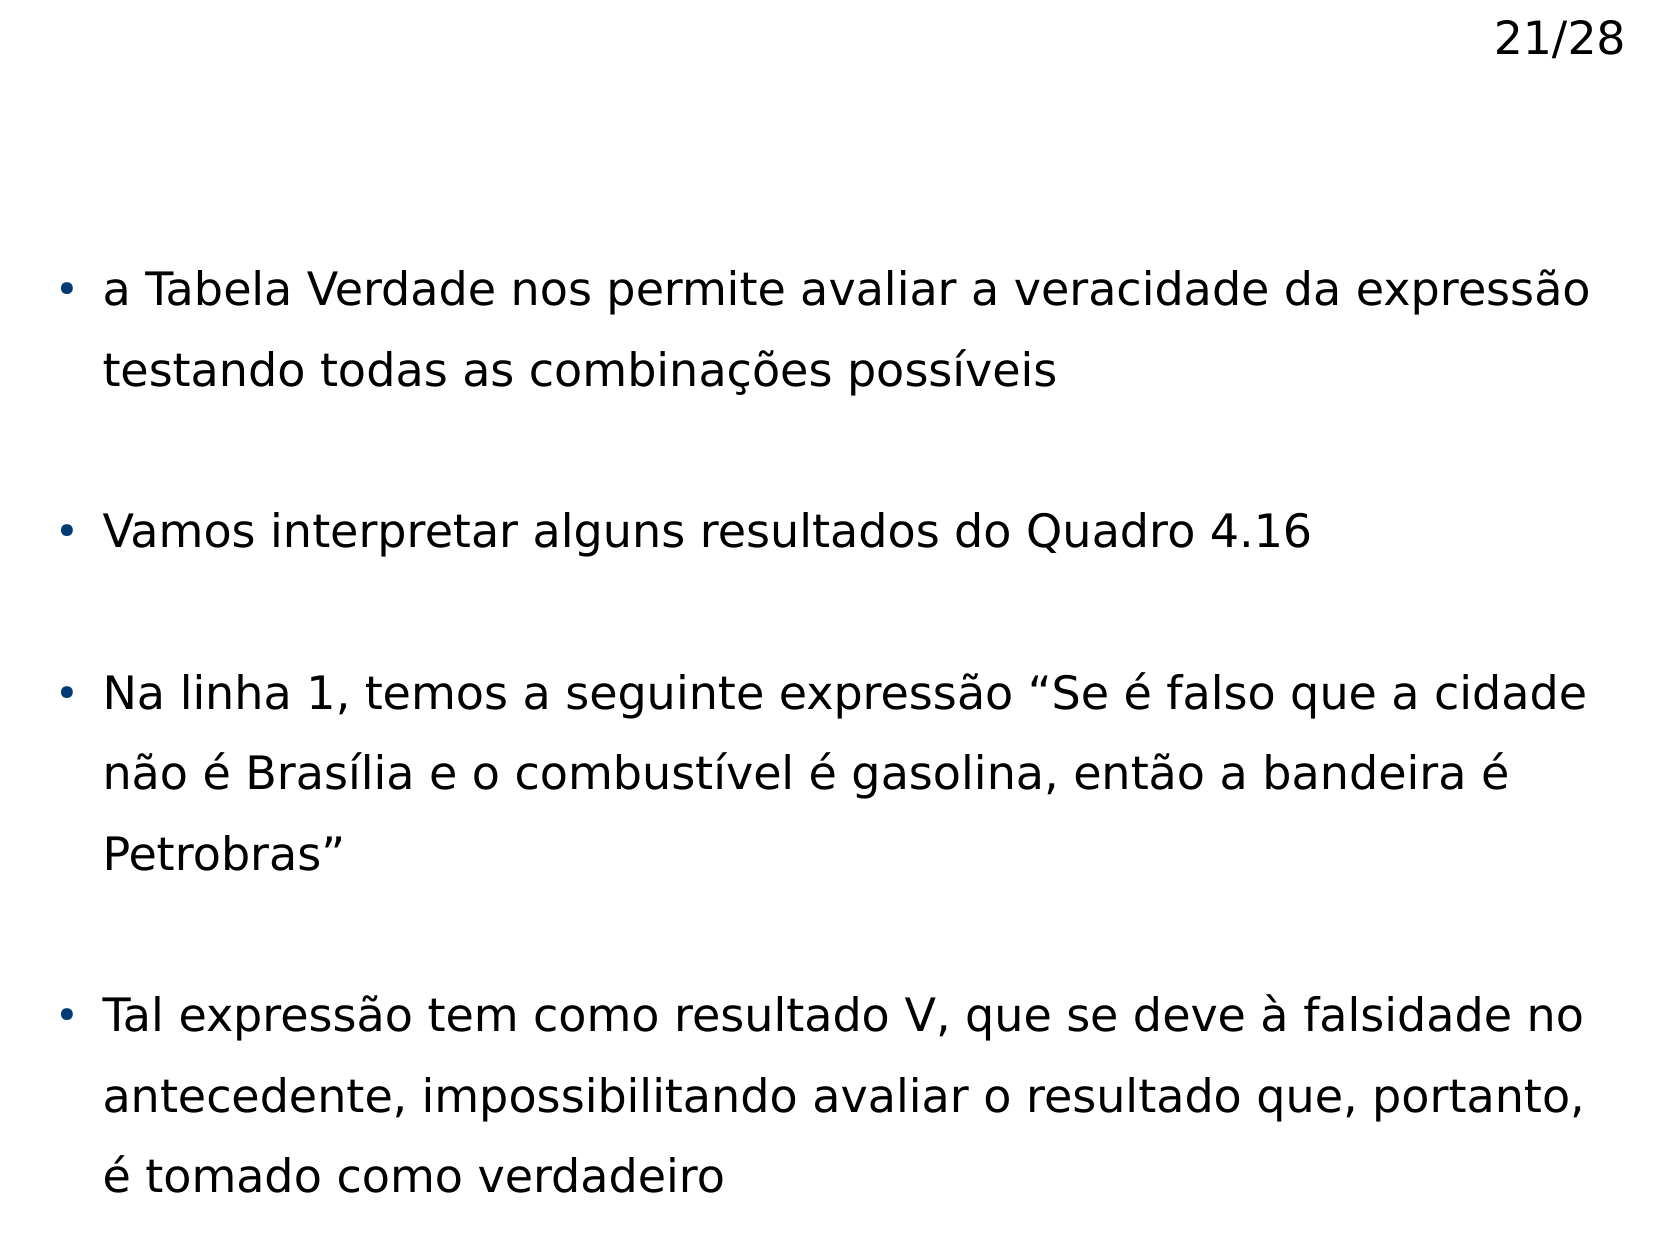

21
#
a Tabela Verdade nos permite avaliar a veracidade da expressão testando todas as combinações possíveis
Vamos interpretar alguns resultados do Quadro 4.16
Na linha 1, temos a seguinte expressão “Se é falso que a cidade não é Brasília e o combustível é gasolina, então a bandeira é Petrobras”
Tal expressão tem como resultado V, que se deve à falsidade no antecedente, impossibilitando avaliar o resultado que, portanto, é tomado como verdadeiro